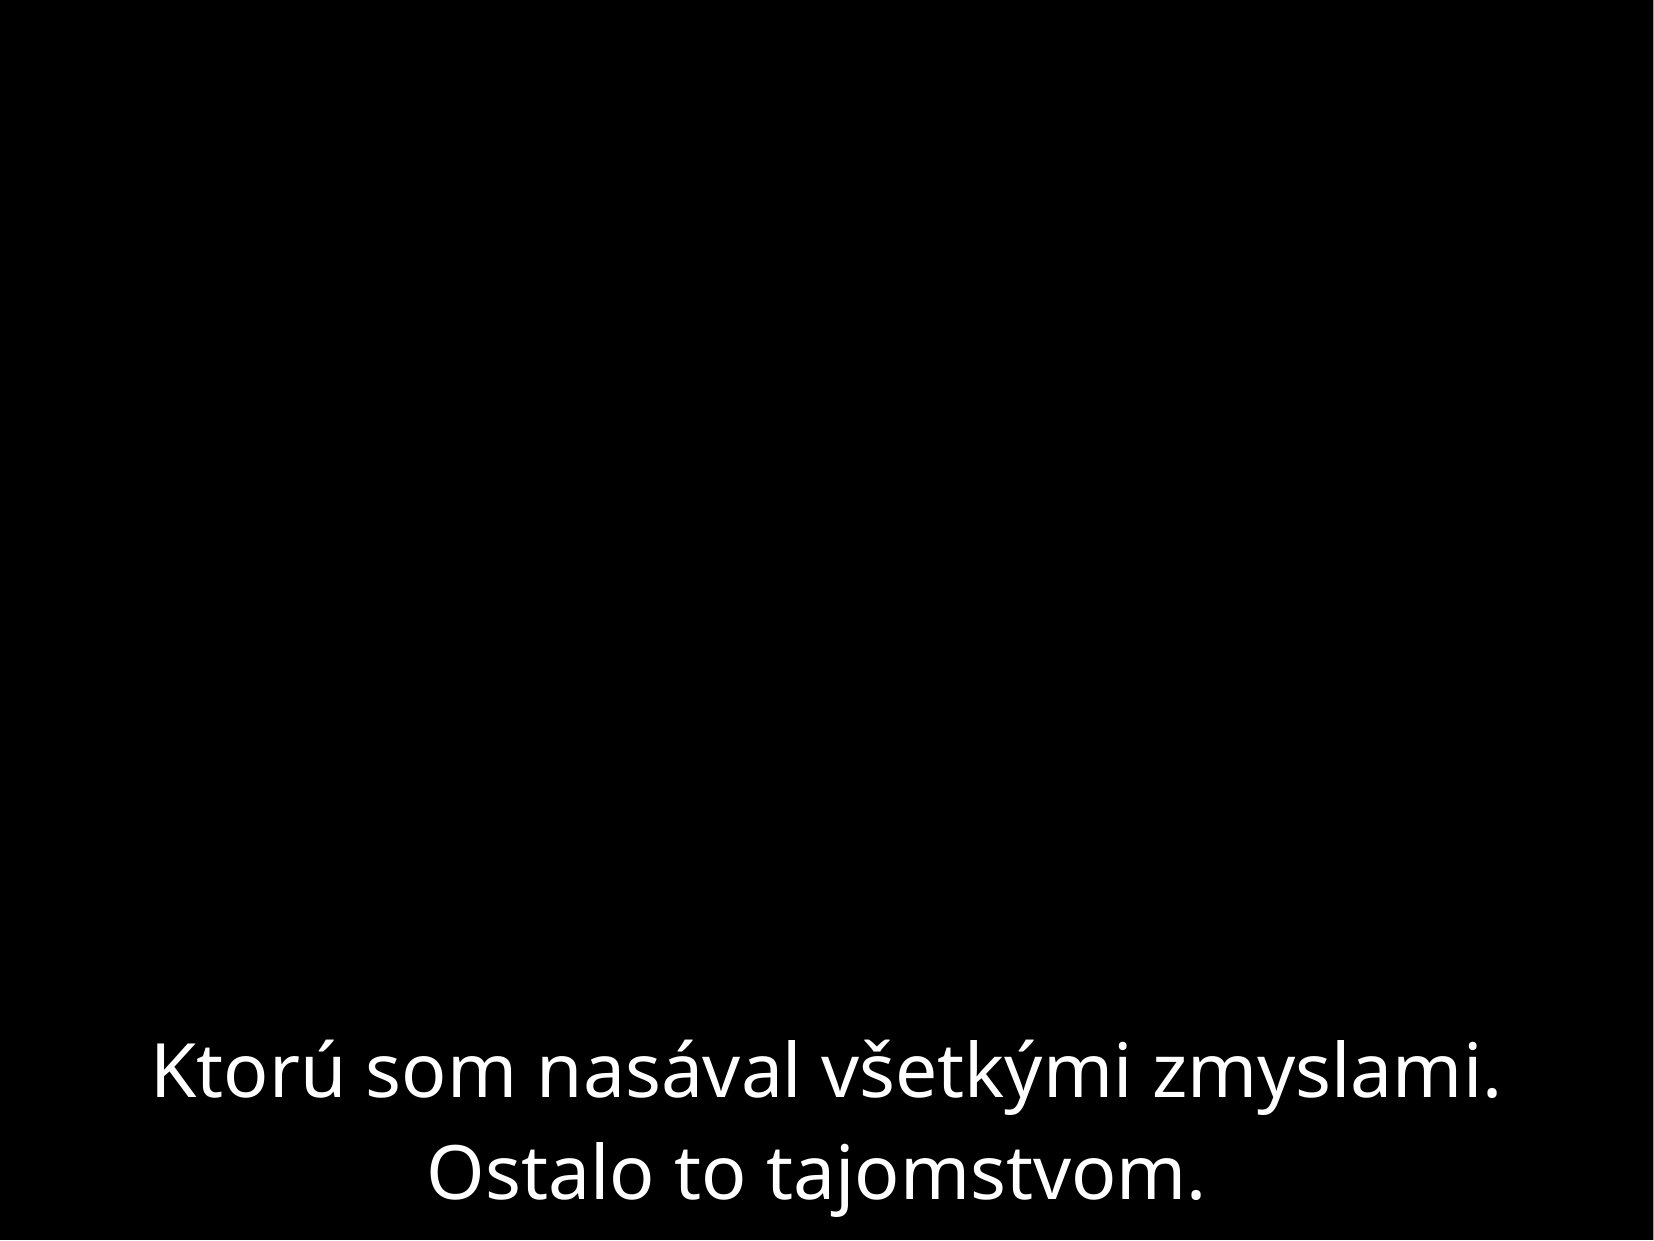

# Ktorú som nasával všetkými zmyslami. Ostalo to tajomstvom.